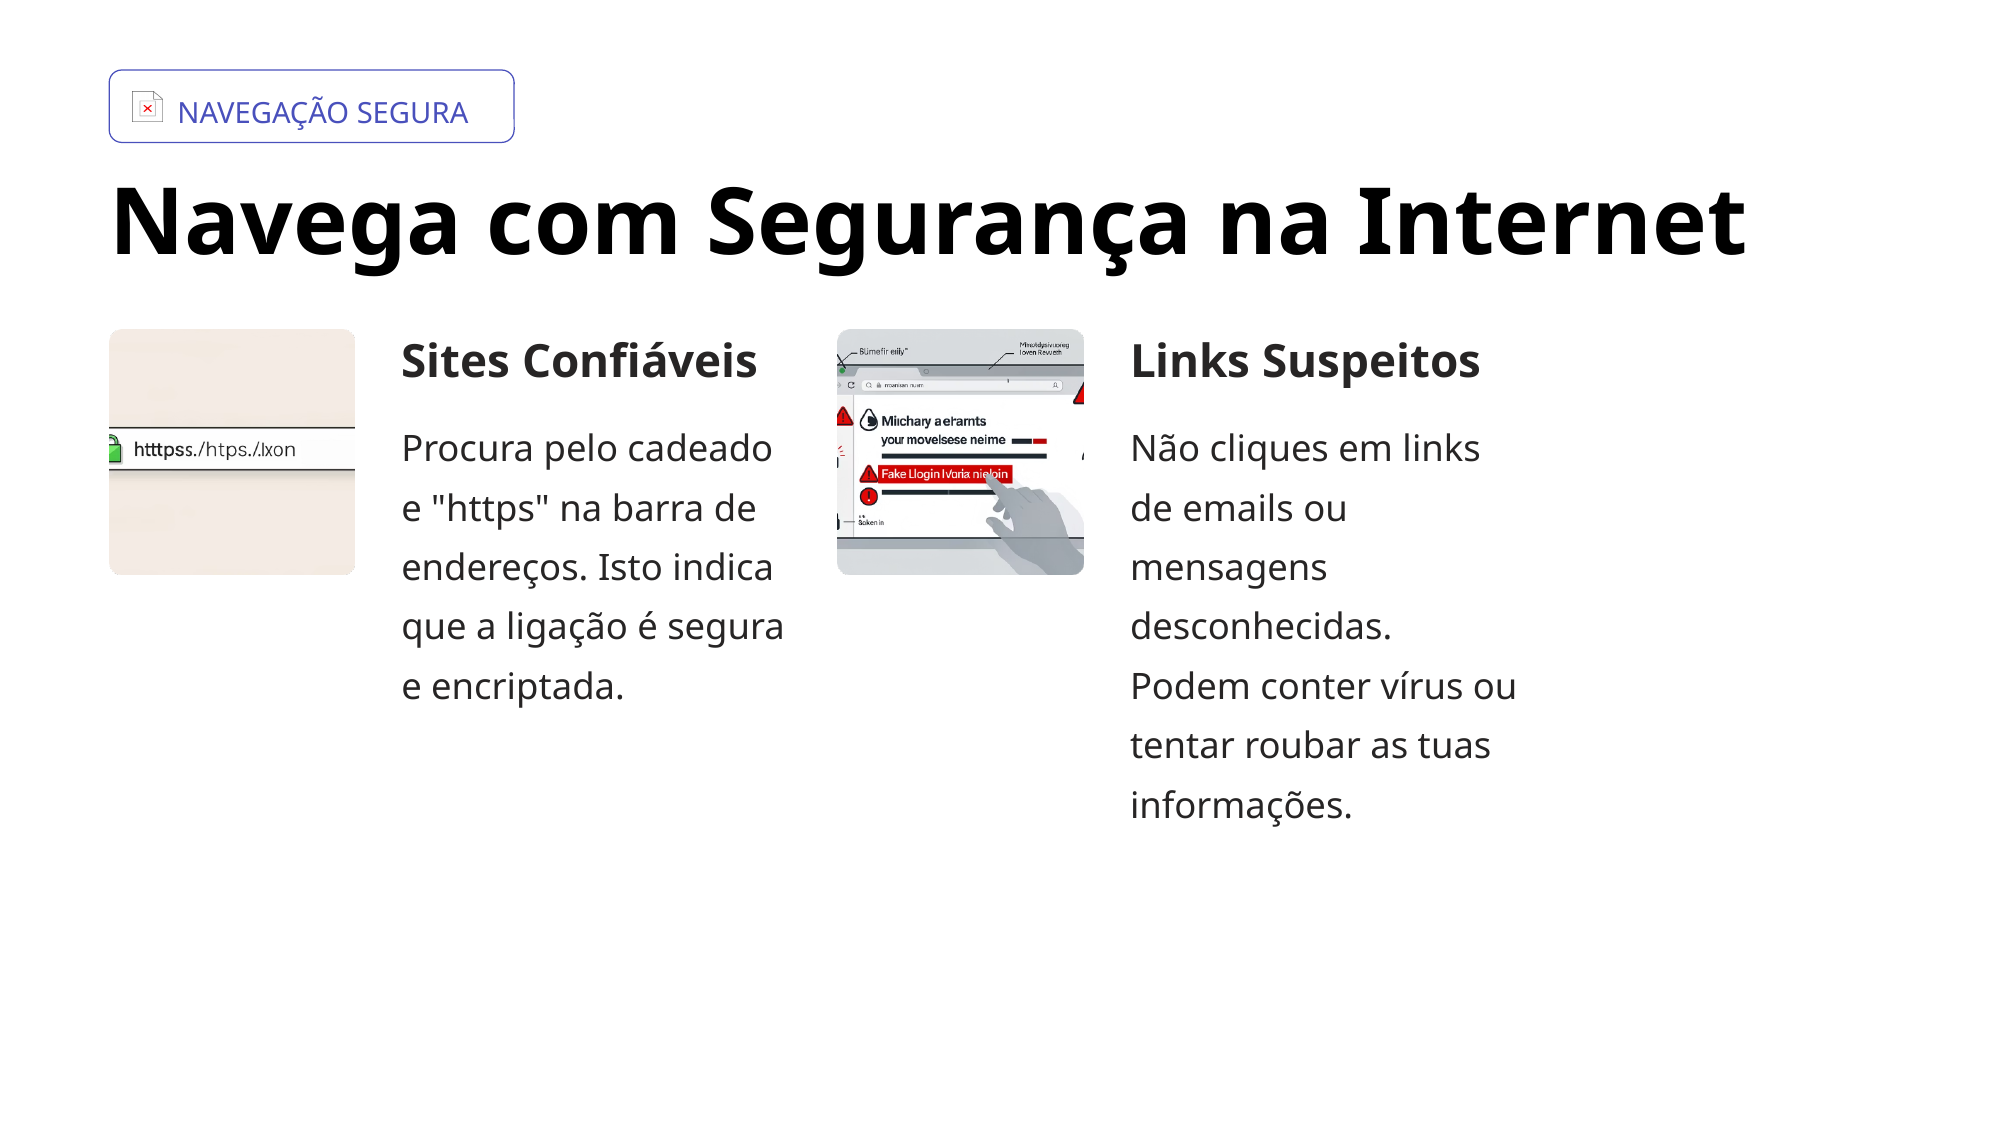

NAVEGAÇÃO SEGURA
Navega com Segurança na Internet
Sites Confiáveis
Links Suspeitos
Procura pelo cadeado e "https" na barra de endereços. Isto indica que a ligação é segura e encriptada.
Não cliques em links de emails ou mensagens desconhecidas. Podem conter vírus ou tentar roubar as tuas informações.